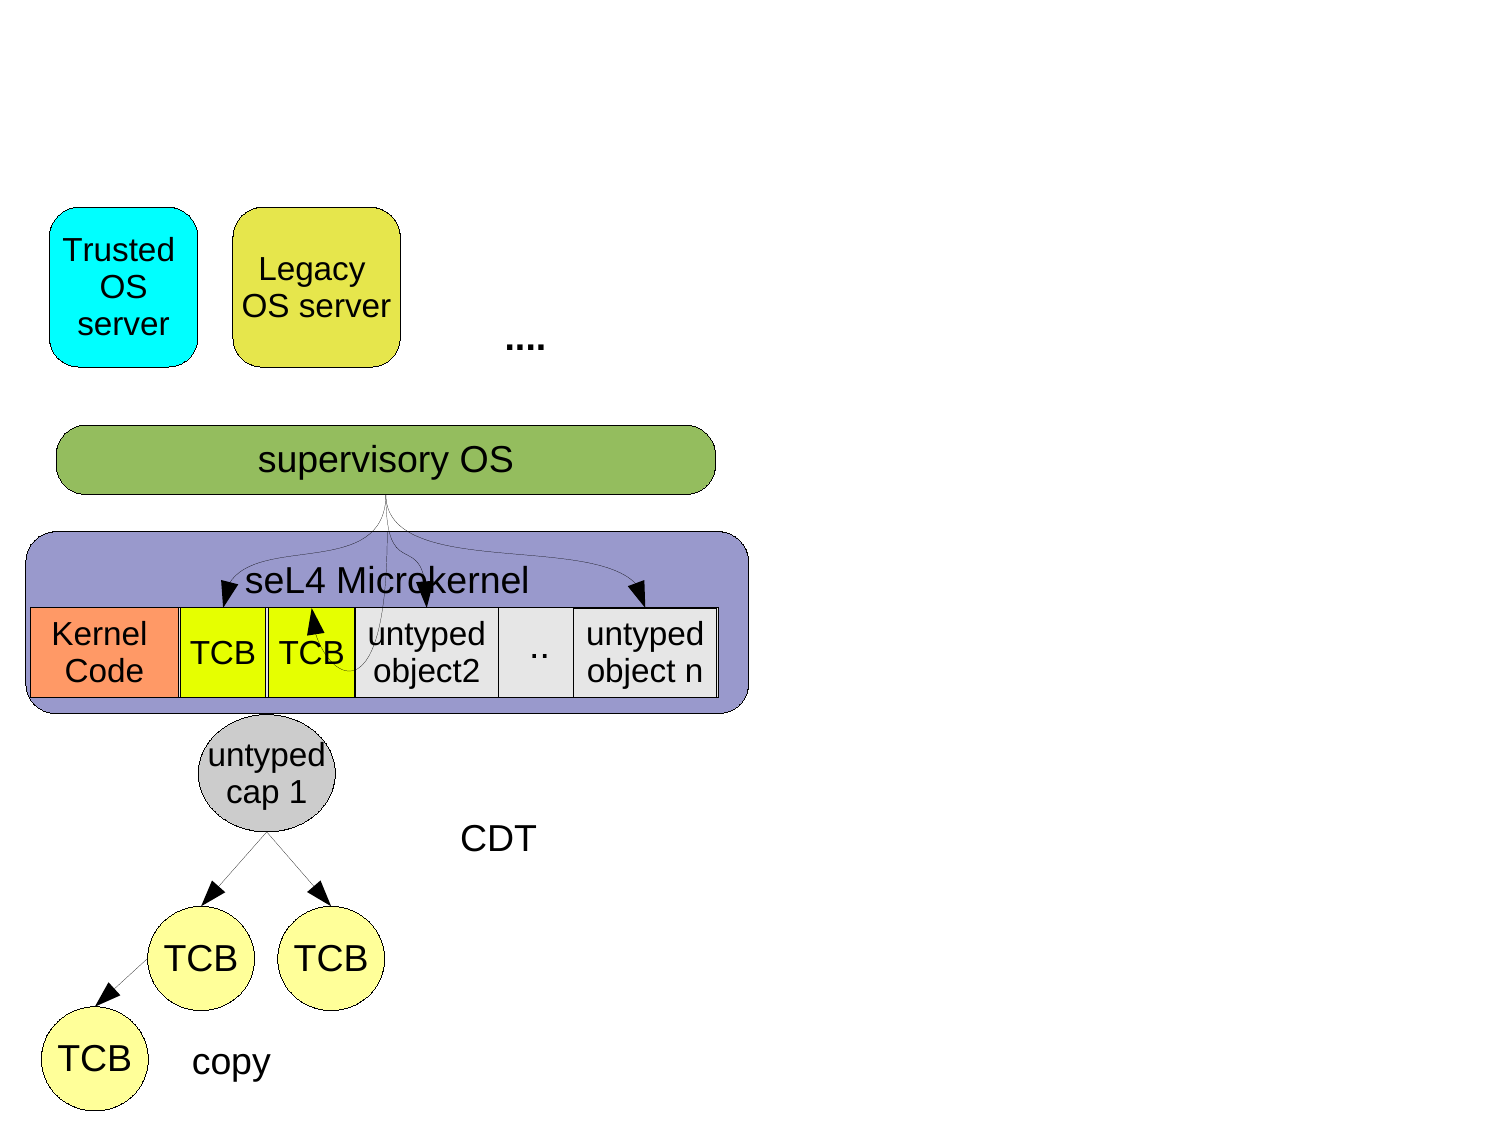

Trusted
OS
server
Legacy
OS server
....
supervisory OS
seL4 Microkernel
Kernel
Code
TCB
TCB
untyped
object2
untyped
object n
..
untyped
cap 1
CDT
TCB
TCB
TCB
copy